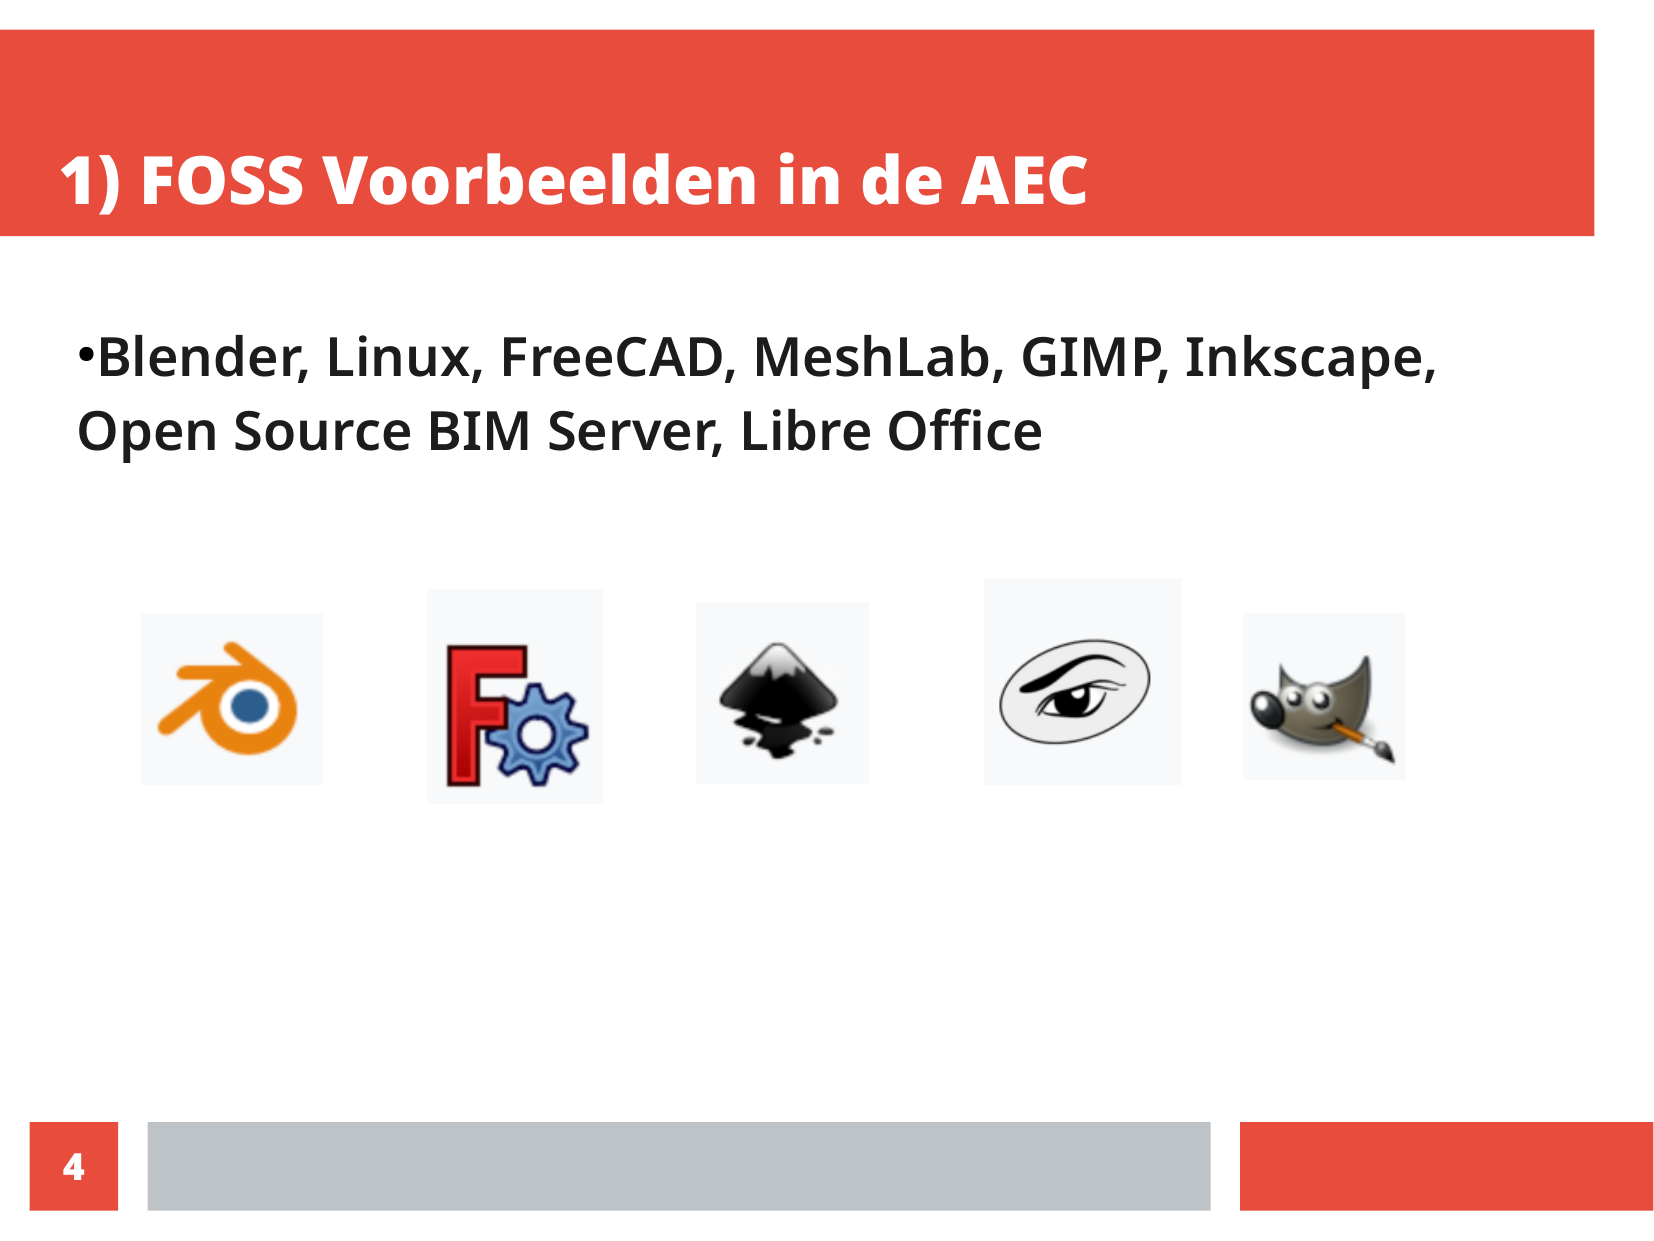

# 1) FOSS Voorbeelden in de AEC
Blender, Linux, FreeCAD, MeshLab, GIMP, Inkscape, Open Source BIM Server, Libre Office
4